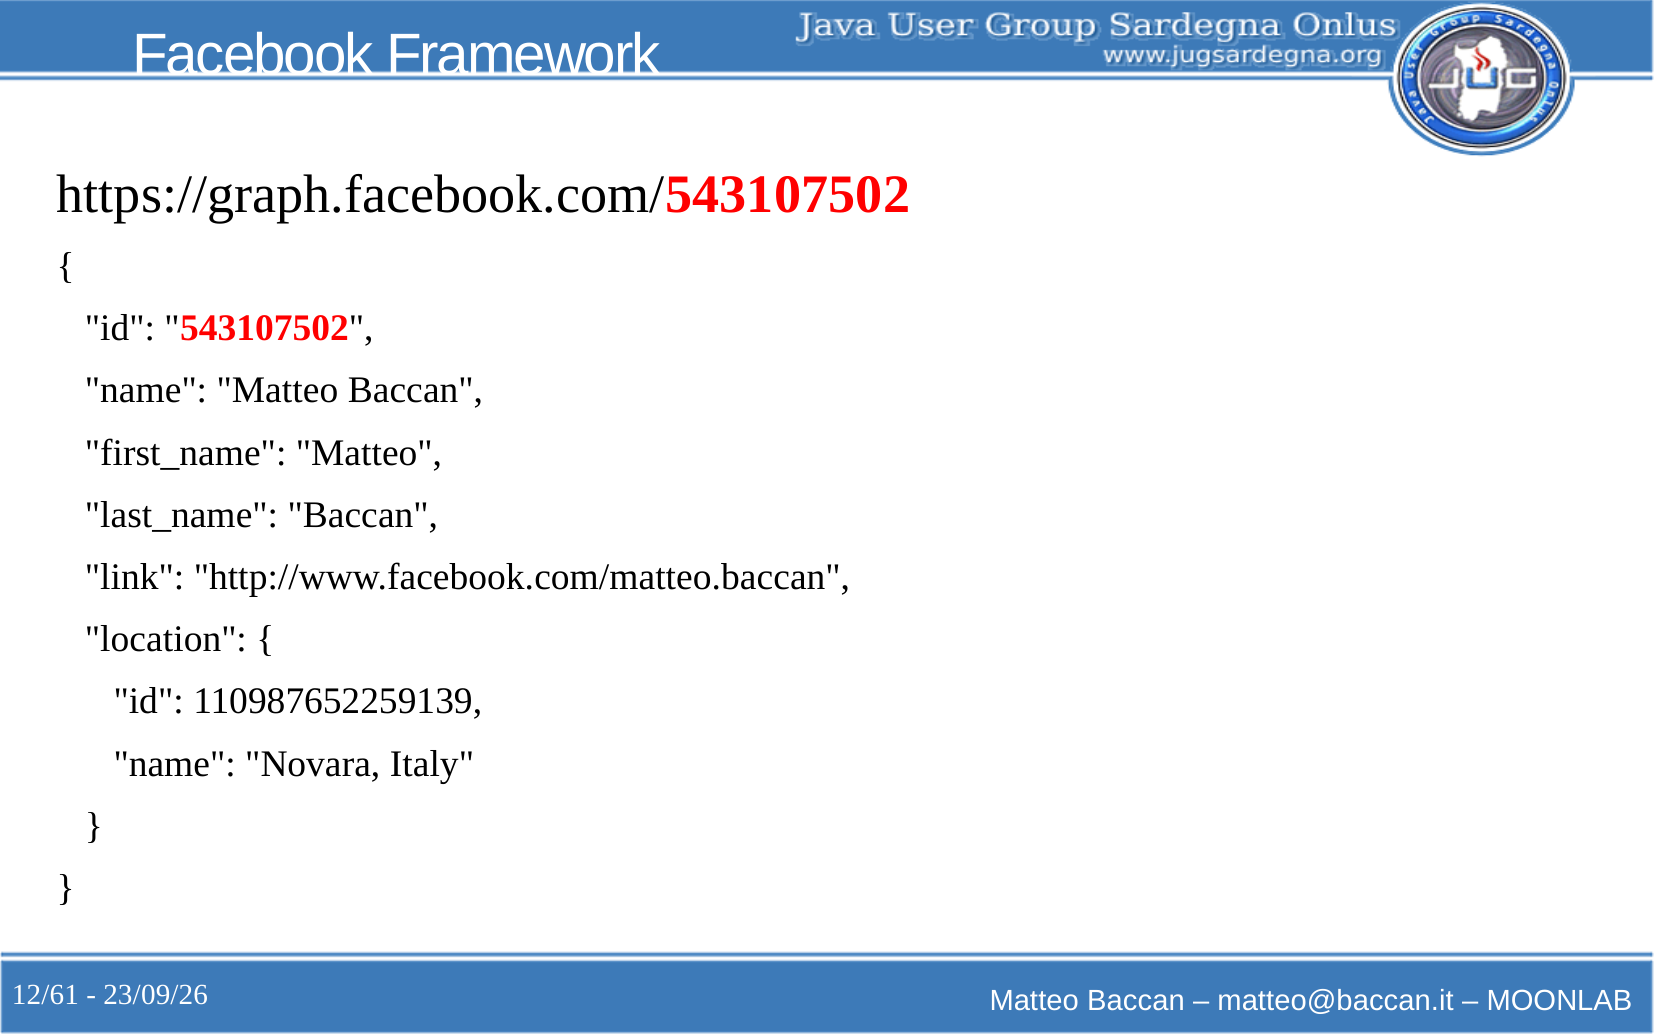

# Facebook Framework
https://graph.facebook.com/543107502
{
 "id": "543107502",
 "name": "Matteo Baccan",
 "first_name": "Matteo",
 "last_name": "Baccan",
 "link": "http://www.facebook.com/matteo.baccan",
 "location": {
 "id": 110987652259139,
 "name": "Novara, Italy"
 }
}
12